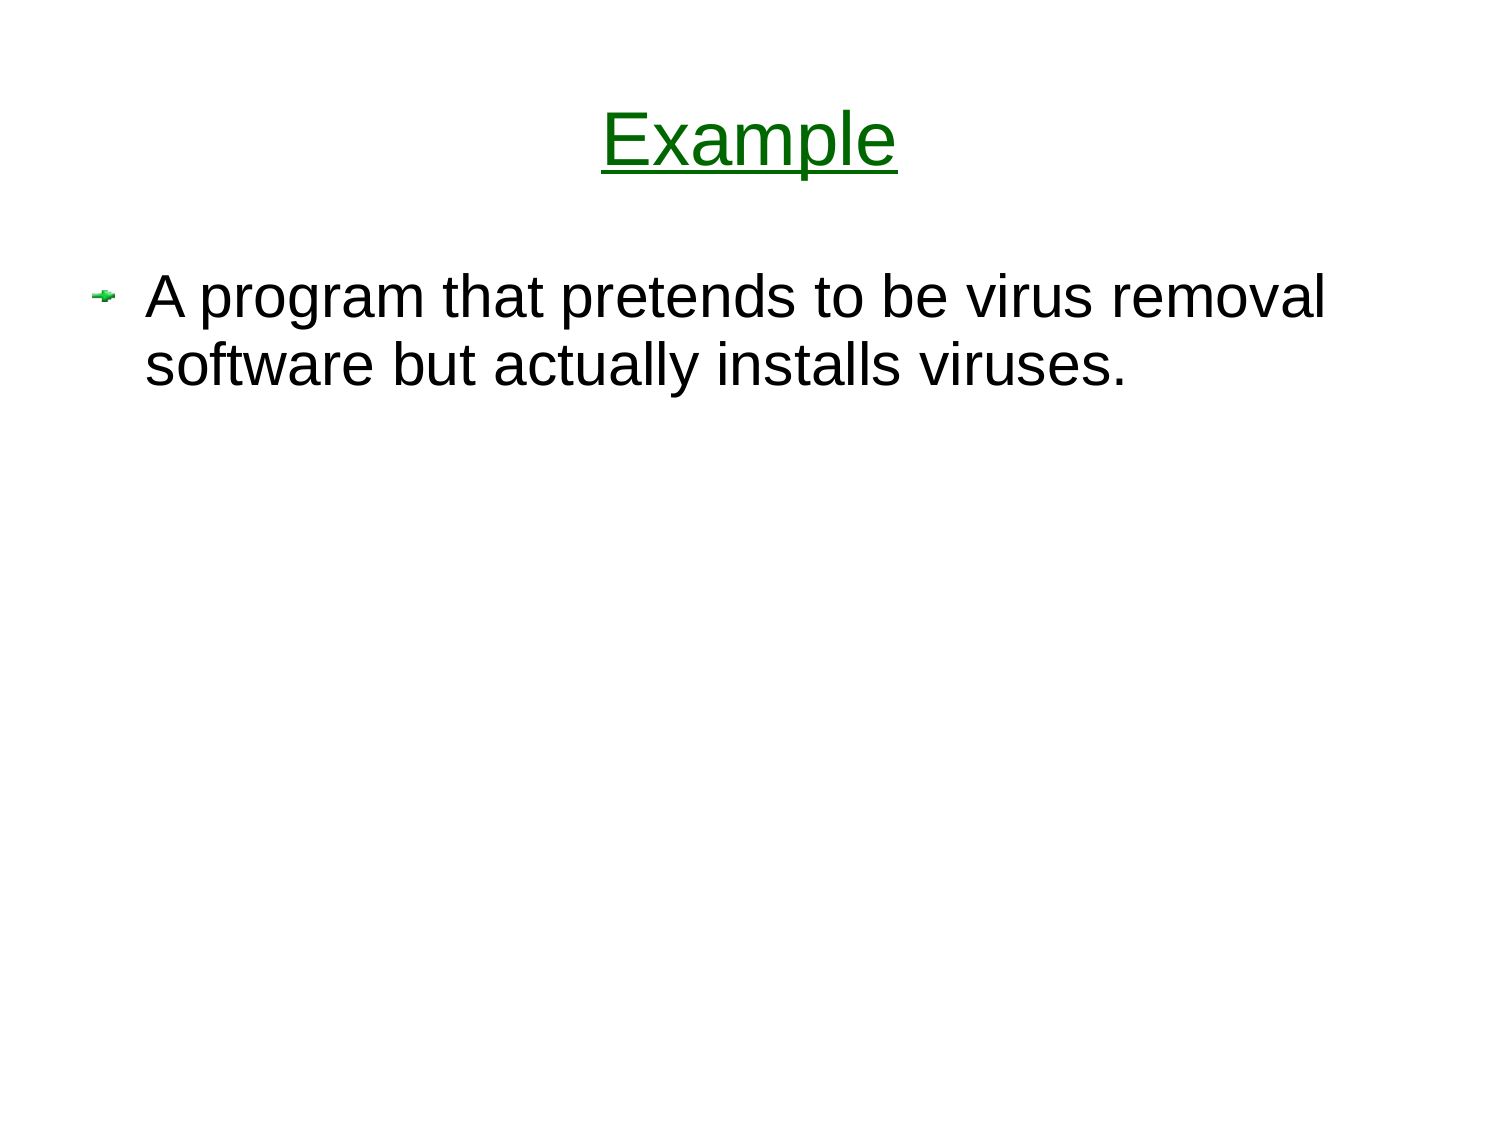

# Example
A program that pretends to be virus removal software but actually installs viruses.